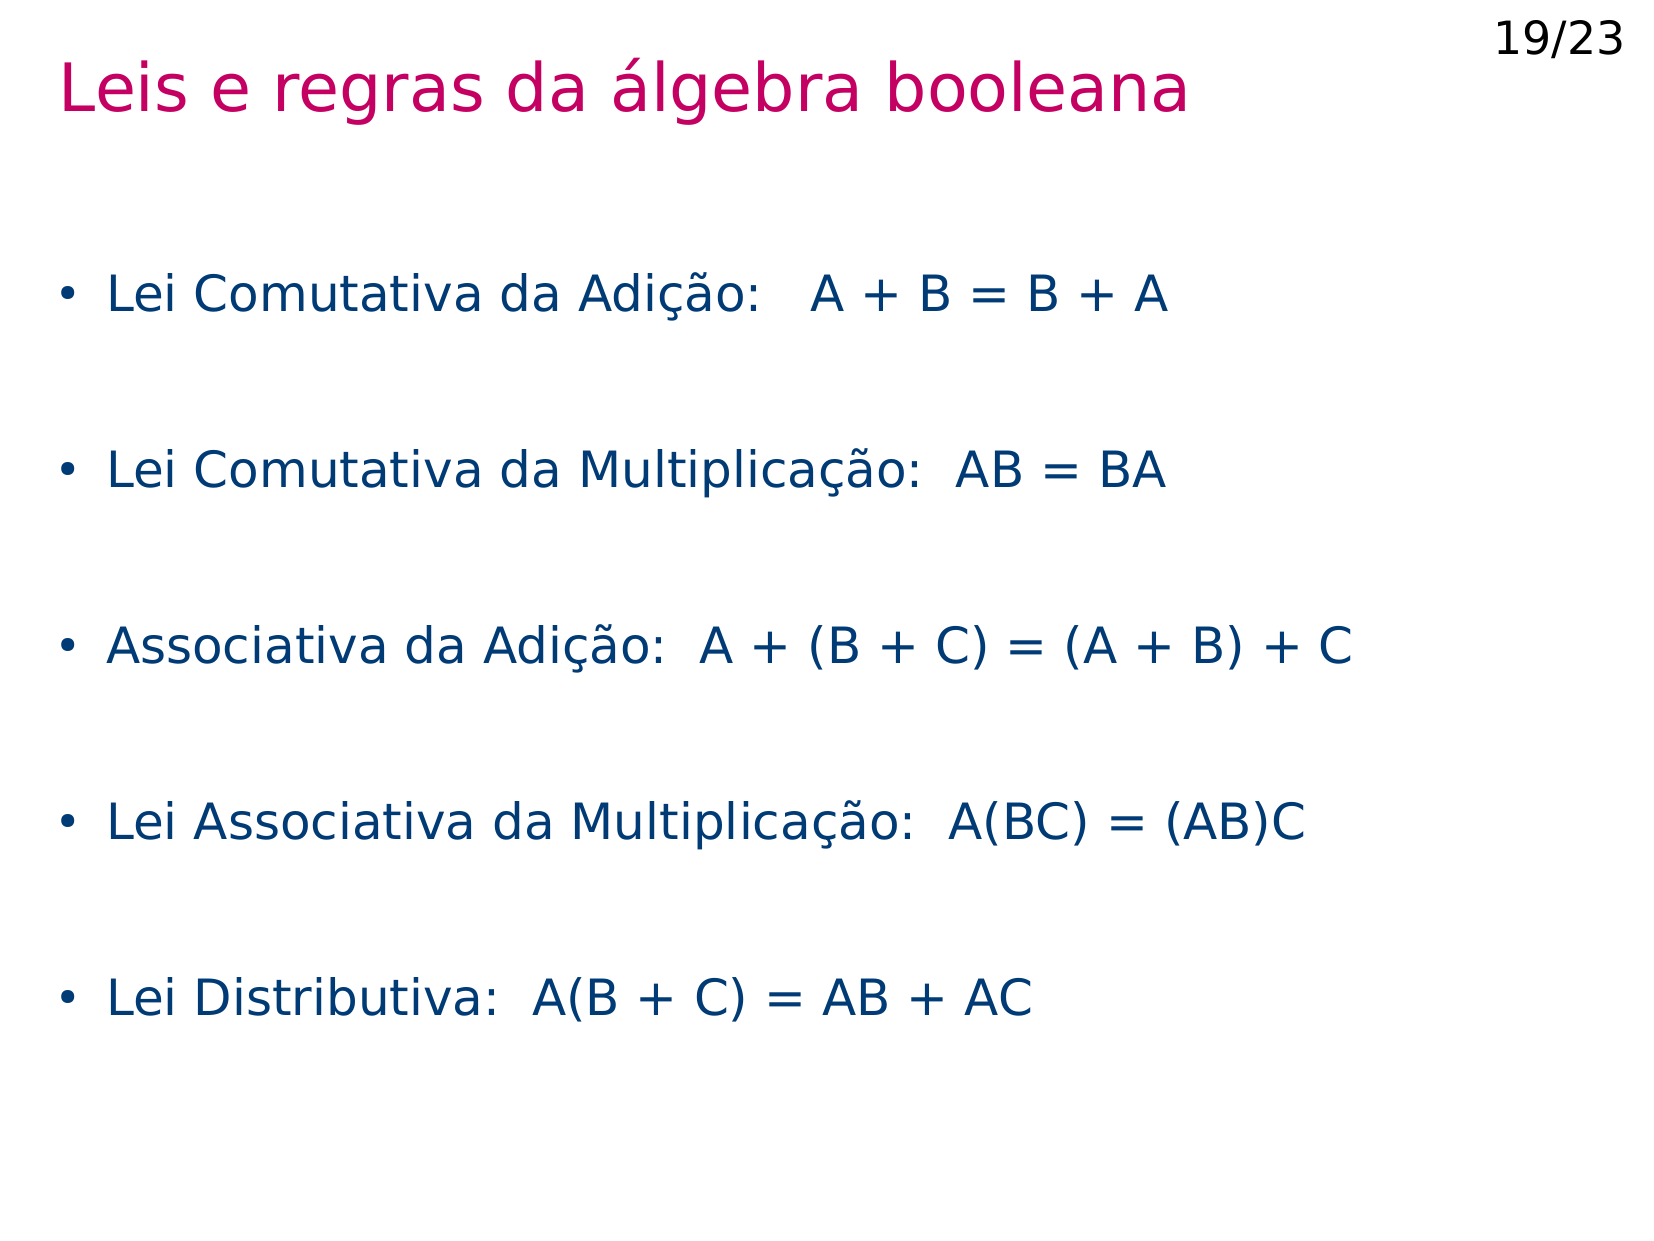

19
# Leis e regras da álgebra booleana
Lei Comutativa da Adição: A + B = B + A
Lei Comutativa da Multiplicação: AB = BA
Associativa da Adição: A + (B + C) = (A + B) + C
Lei Associativa da Multiplicação: A(BC) = (AB)C
Lei Distributiva: A(B + C) = AB + AC